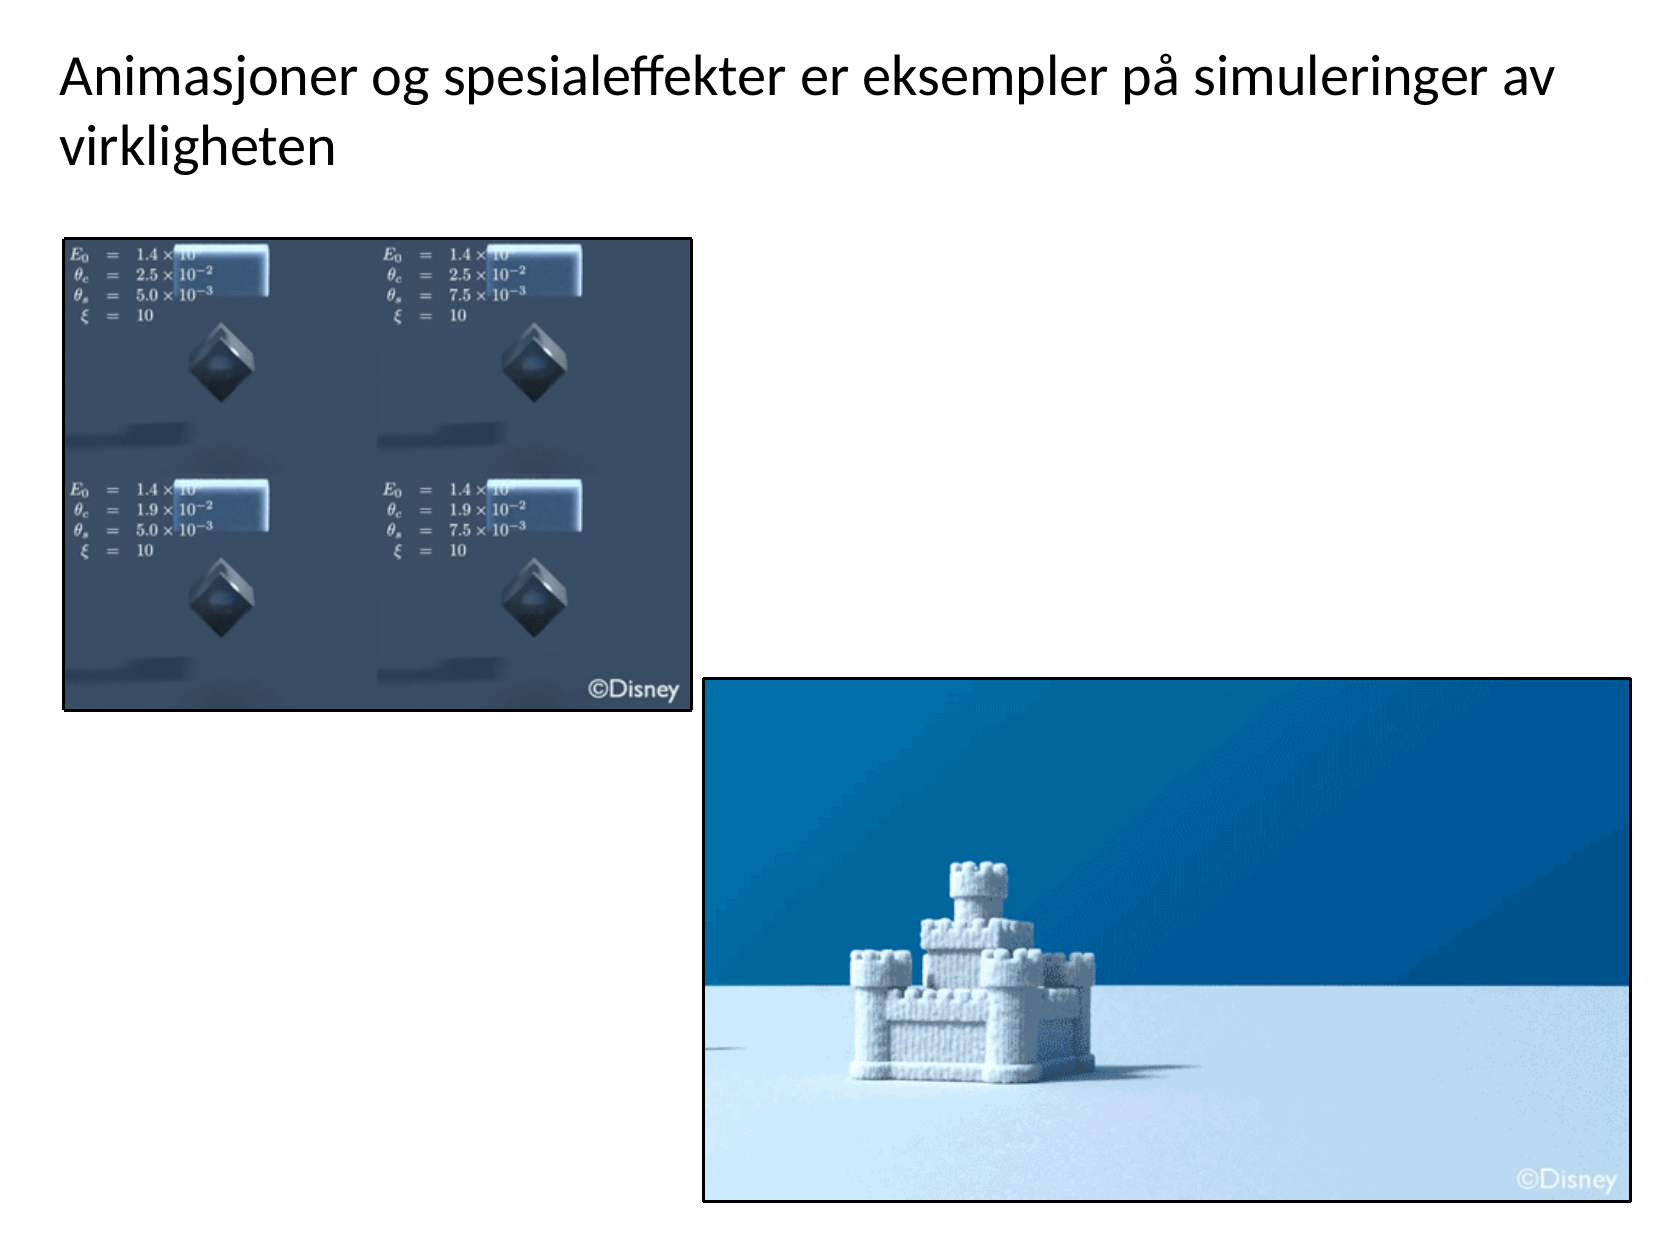

Animasjoner og spesialeffekter er eksempler på simuleringer av virkligheten